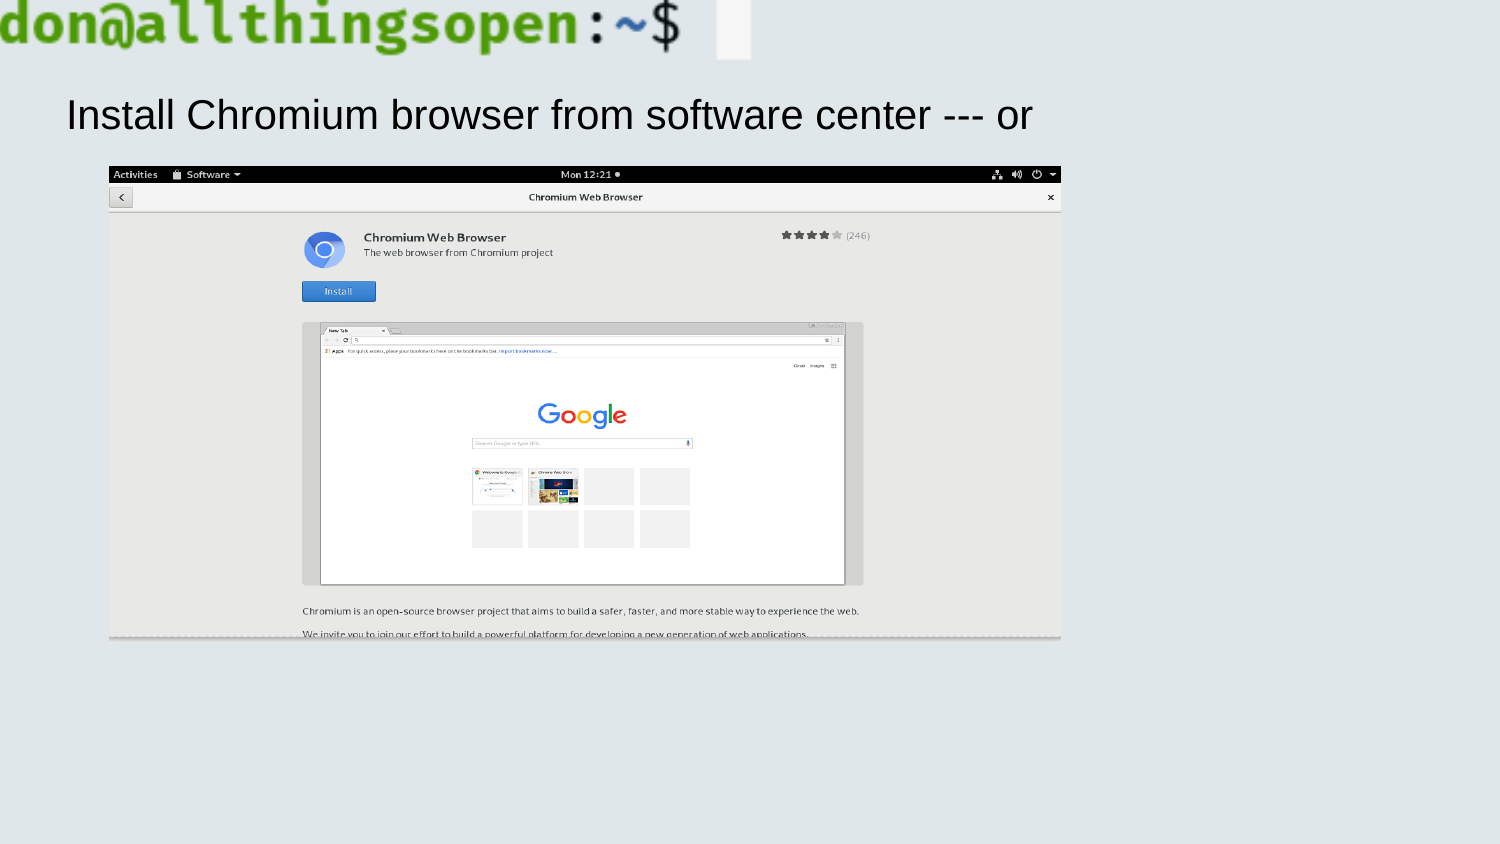

# Install Chromium browser from software center --- or